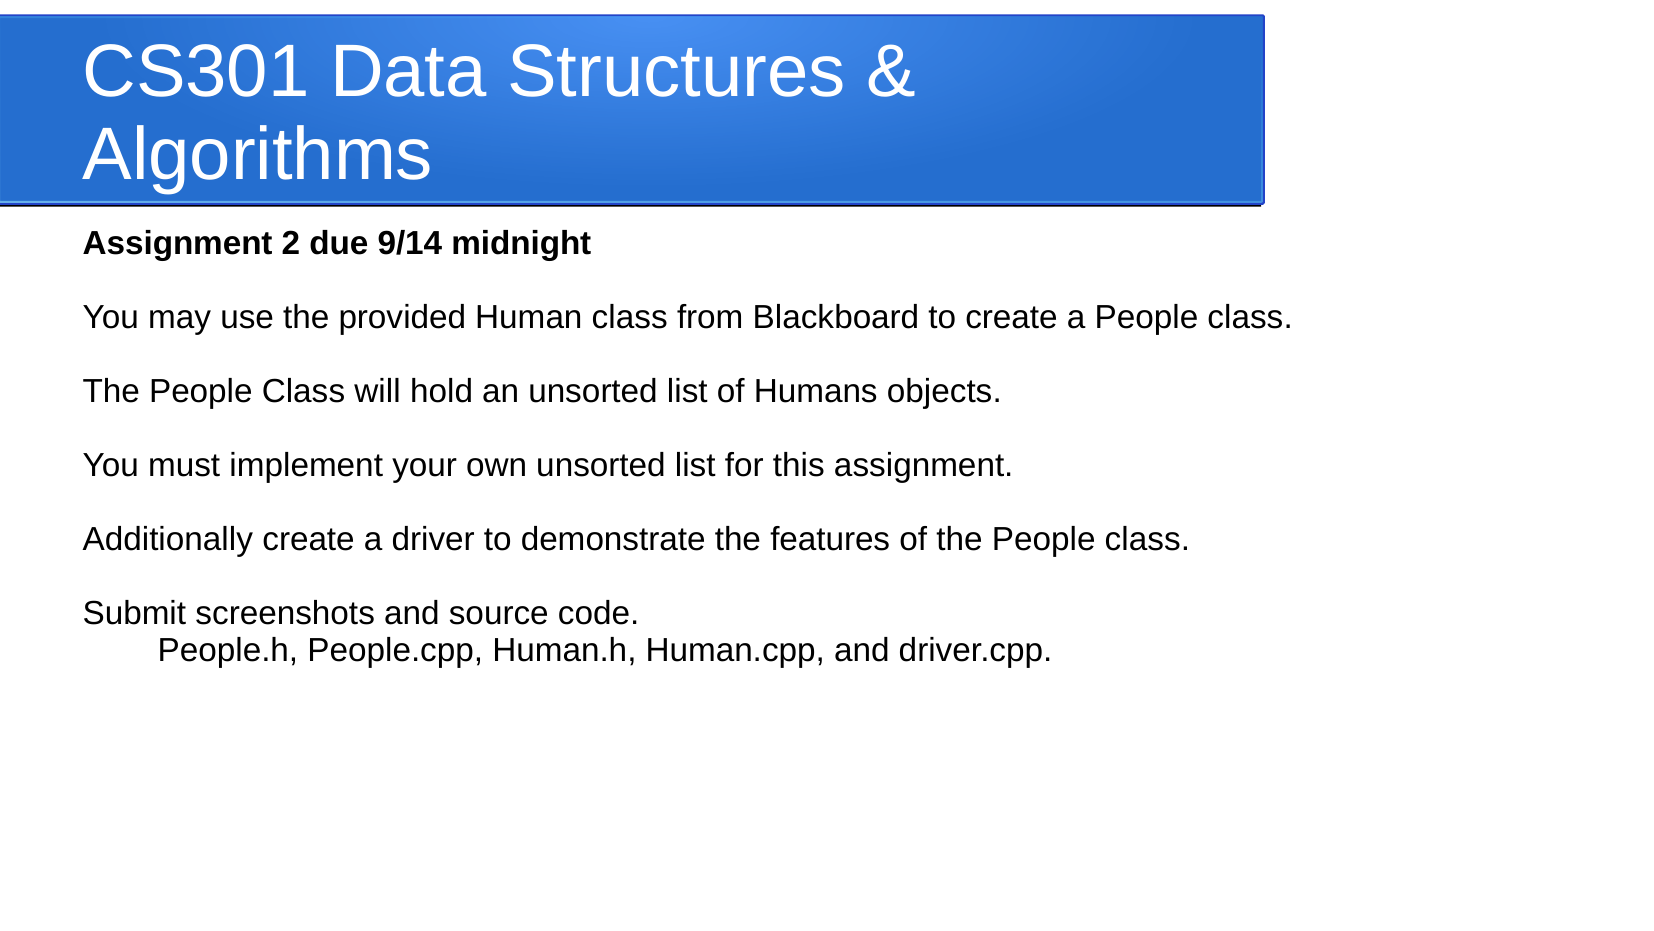

# CS301 Data Structures & Algorithms
Assignment 2 due 9/14 midnight
You may use the provided Human class from Blackboard to create a People class.
The People Class will hold an unsorted list of Humans objects.
You must implement your own unsorted list for this assignment.
Additionally create a driver to demonstrate the features of the People class.
Submit screenshots and source code.
	People.h, People.cpp, Human.h, Human.cpp, and driver.cpp.